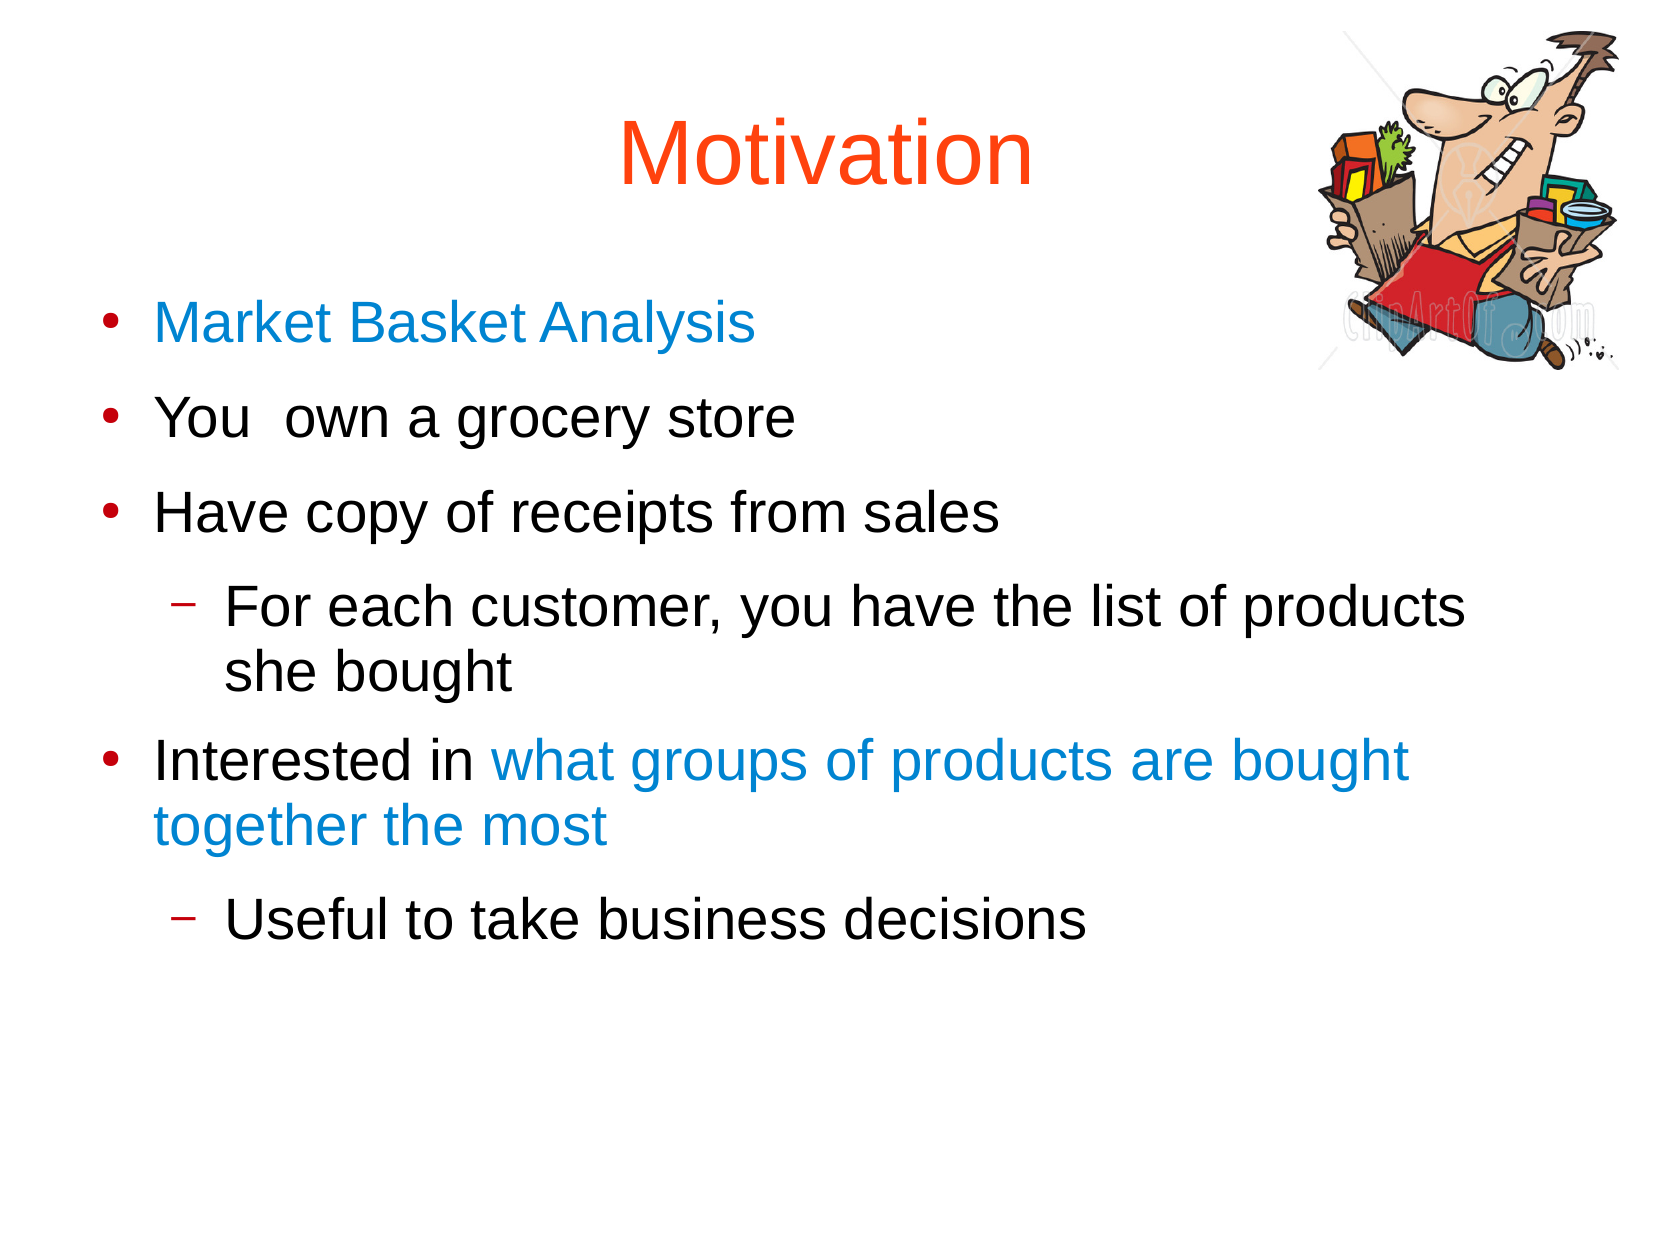

# Motivation
Market Basket Analysis
You own a grocery store
Have copy of receipts from sales
For each customer, you have the list of products she bought
Interested in what groups of products are bought together the most
Useful to take business decisions